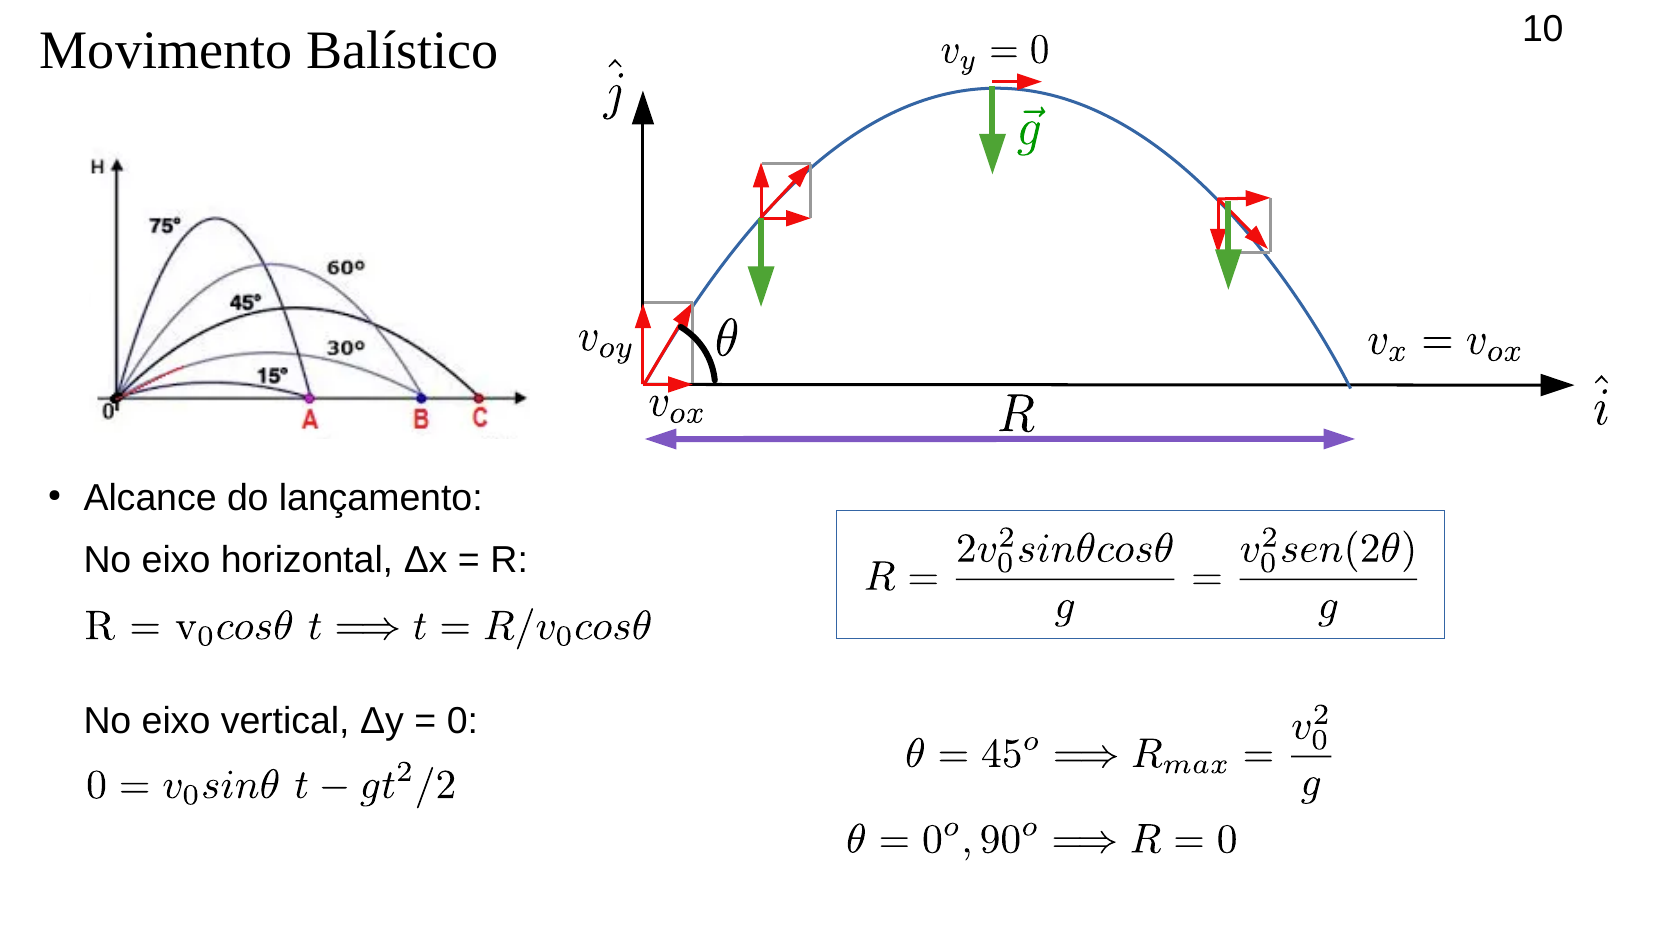

Movimento Balístico
Alcance do lançamento:
No eixo horizontal, Δx = R:
No eixo vertical, Δy = 0: